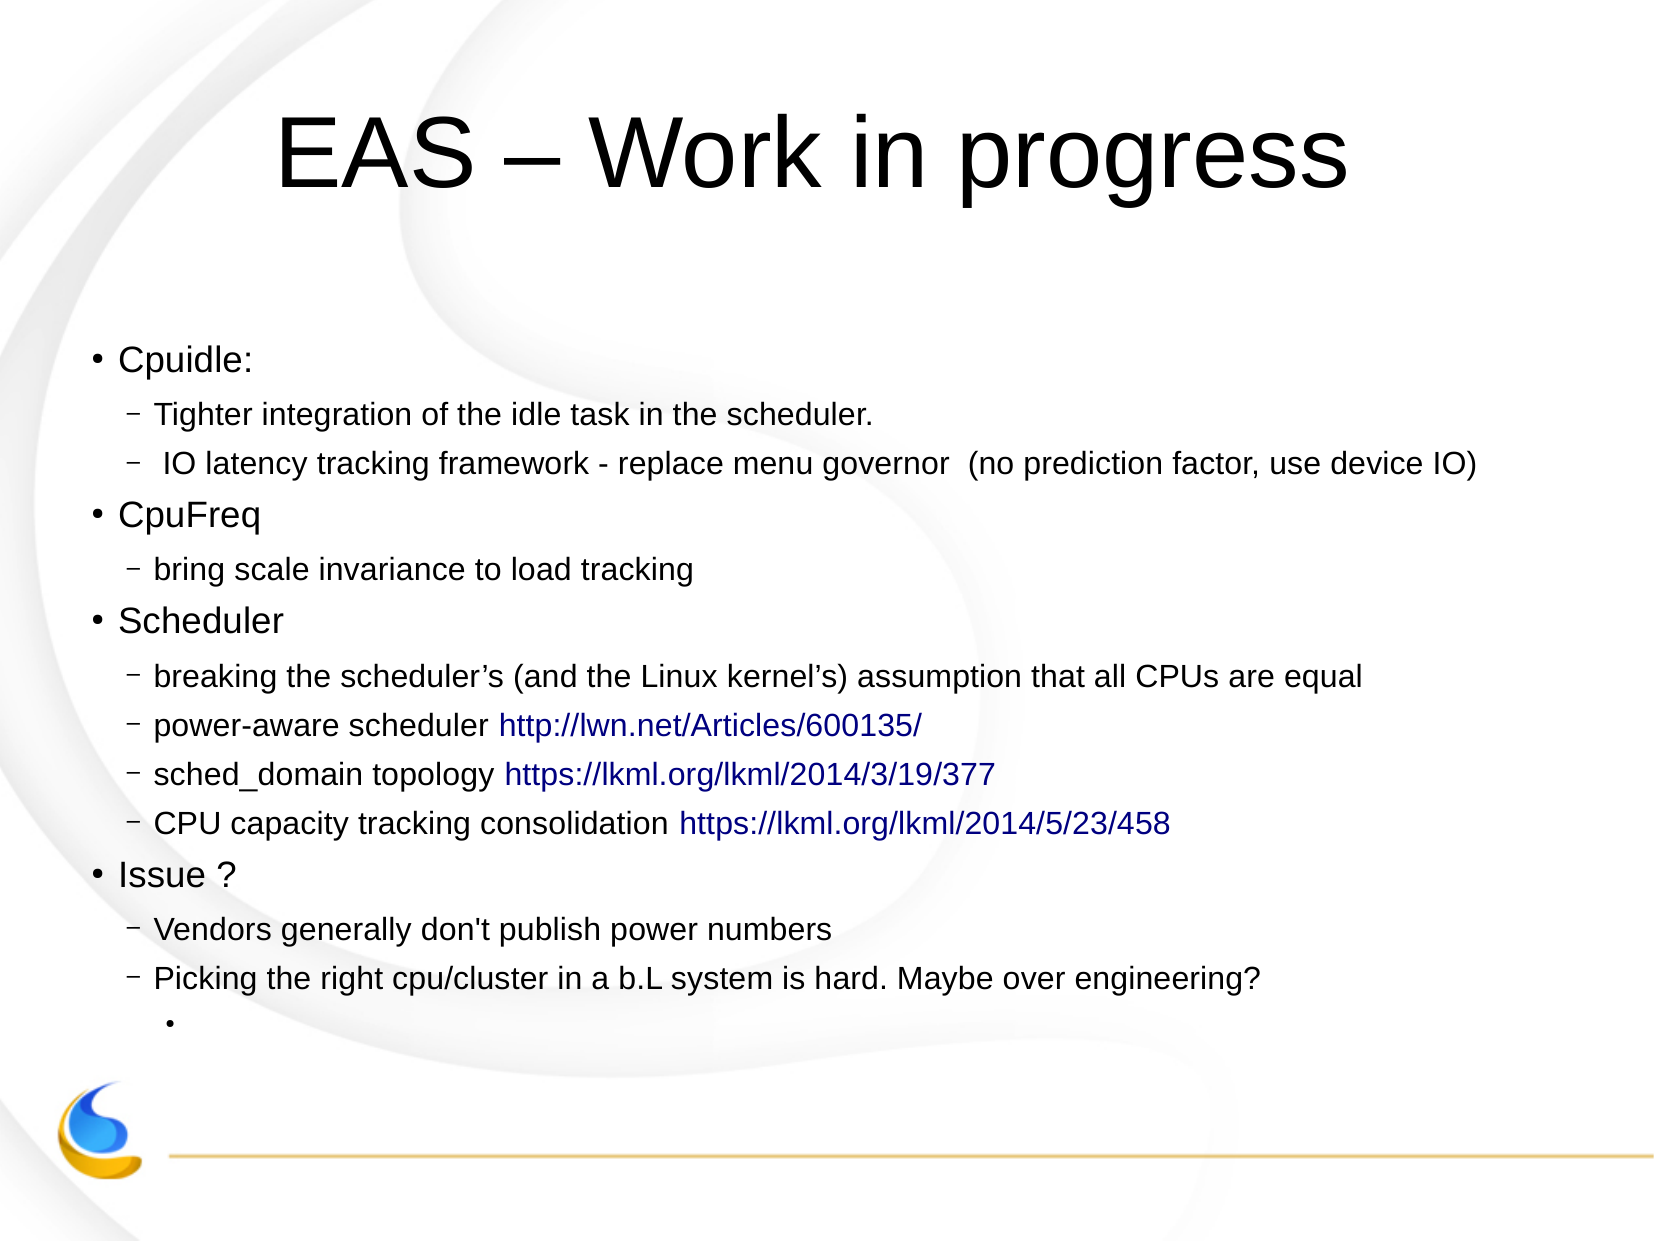

# EAS – Work in progress
Cpuidle:
Tighter integration of the idle task in the scheduler.
 IO latency tracking framework - replace menu governor (no prediction factor, use device IO)
CpuFreq
bring scale invariance to load tracking
Scheduler
breaking the scheduler’s (and the Linux kernel’s) assumption that all CPUs are equal
power-aware scheduler http://lwn.net/Articles/600135/
sched_domain topology https://lkml.org/lkml/2014/3/19/377
CPU capacity tracking consolidation https://lkml.org/lkml/2014/5/23/458
Issue ?
Vendors generally don't publish power numbers
Picking the right cpu/cluster in a b.L system is hard. Maybe over engineering?